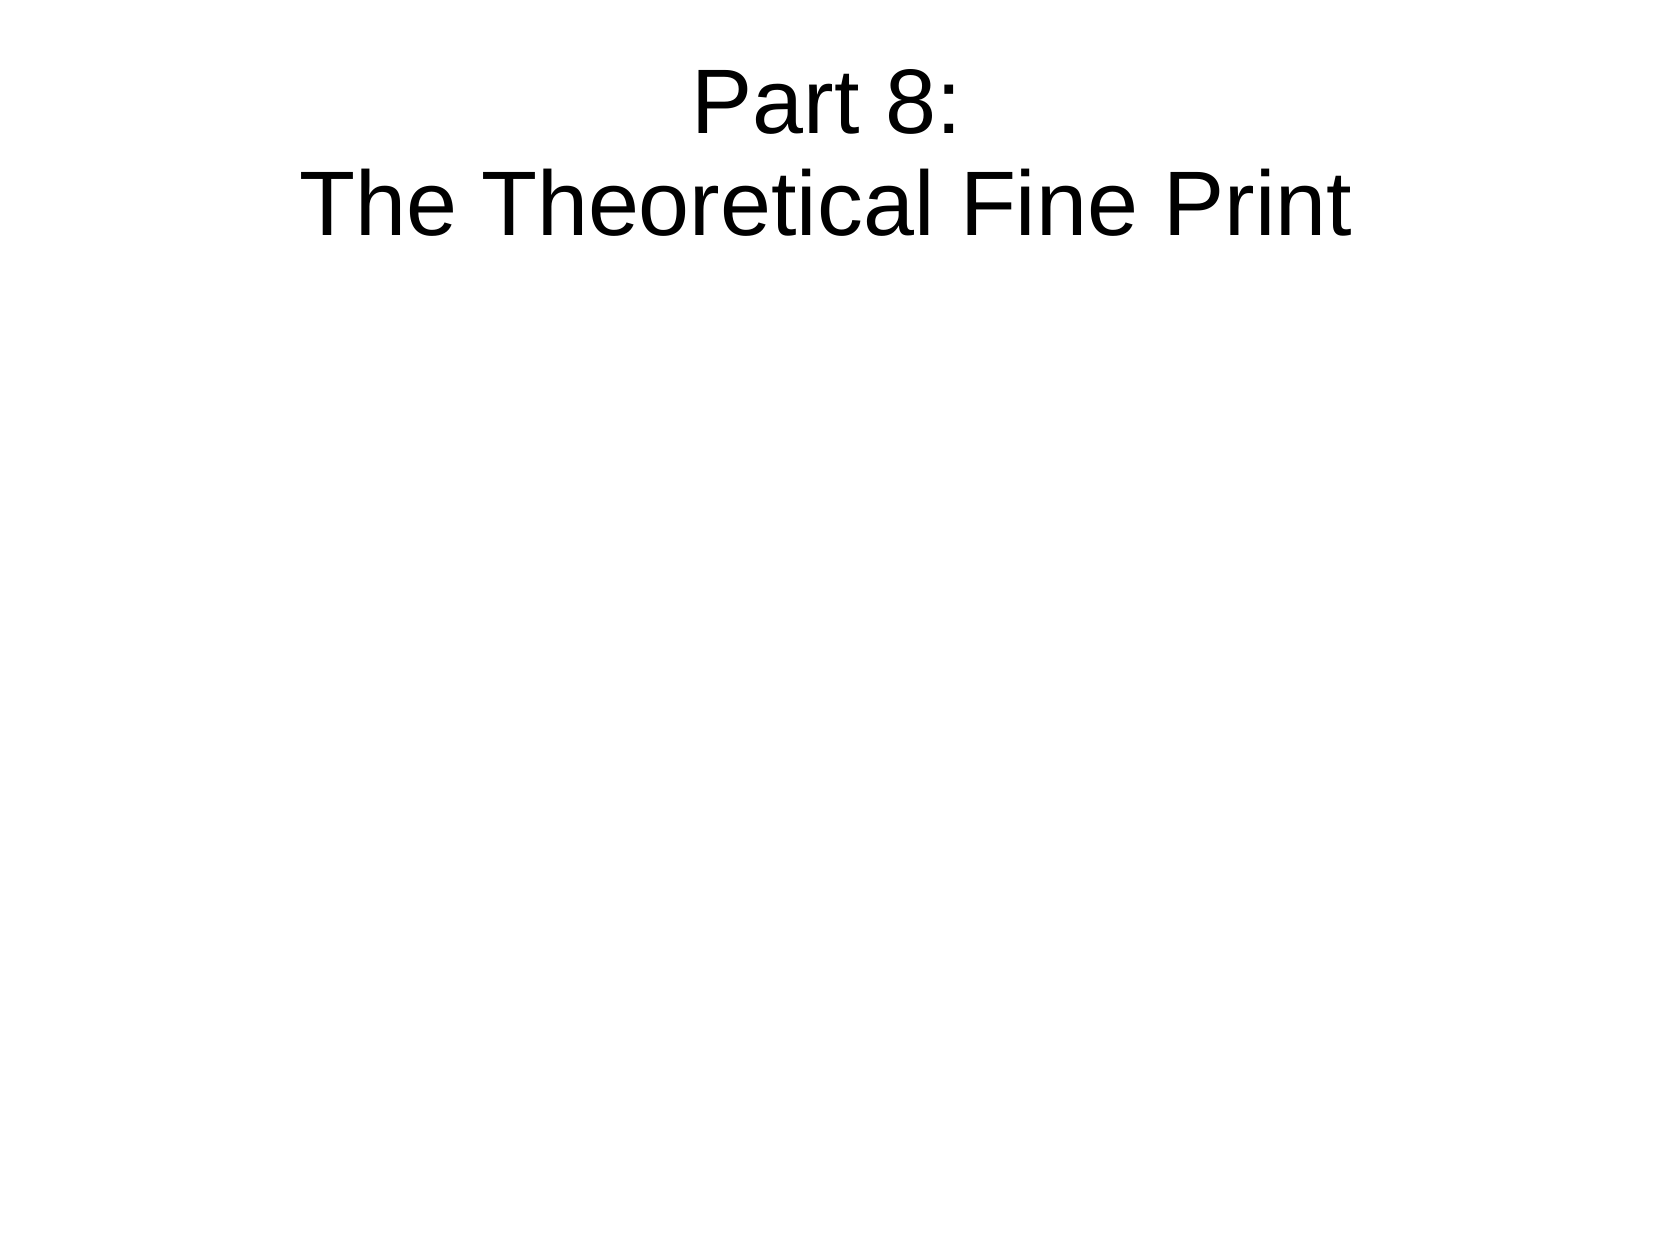

# Part 8: The Theoretical Fine Print